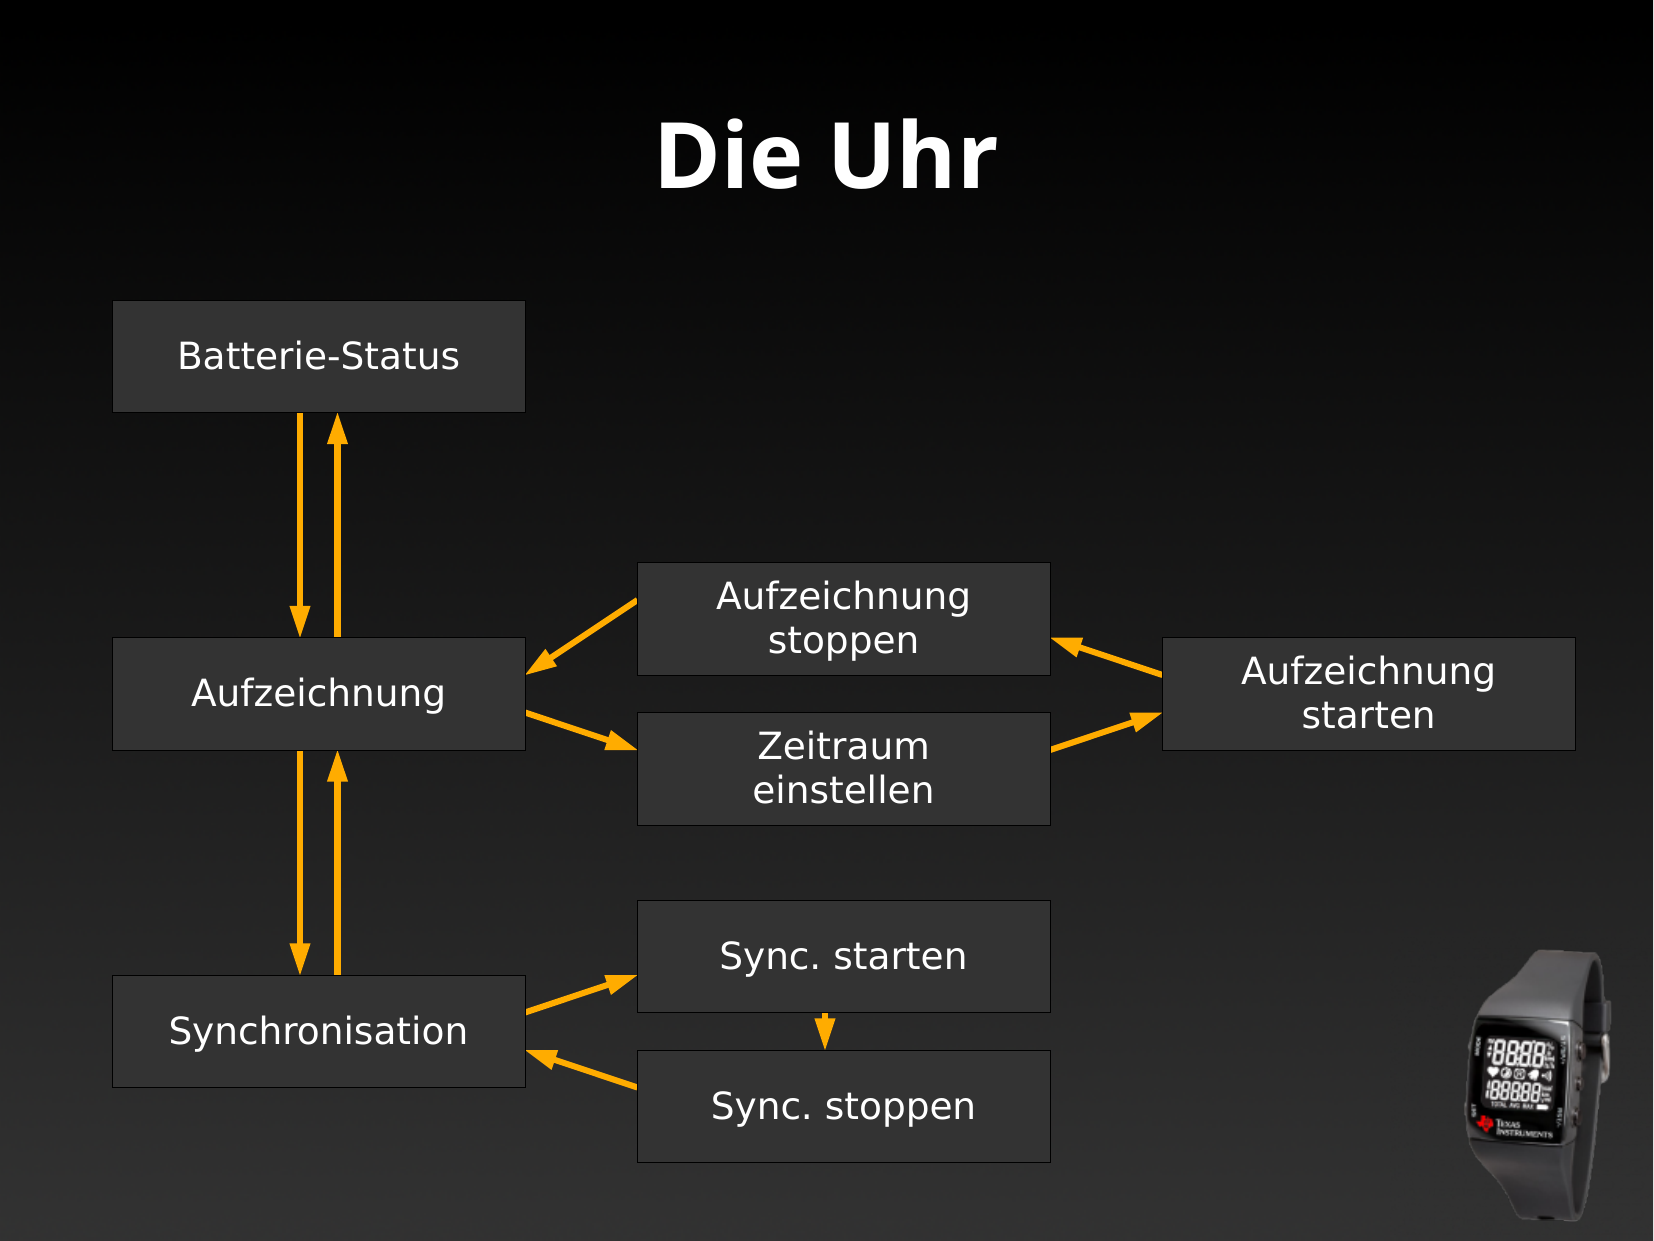

# Die Uhr
Batterie-Status
Aufzeichnung
stoppen
Aufzeichnung
Aufzeichnung
starten
Zeitraum
einstellen
Sync. starten
Synchronisation
Sync. stoppen